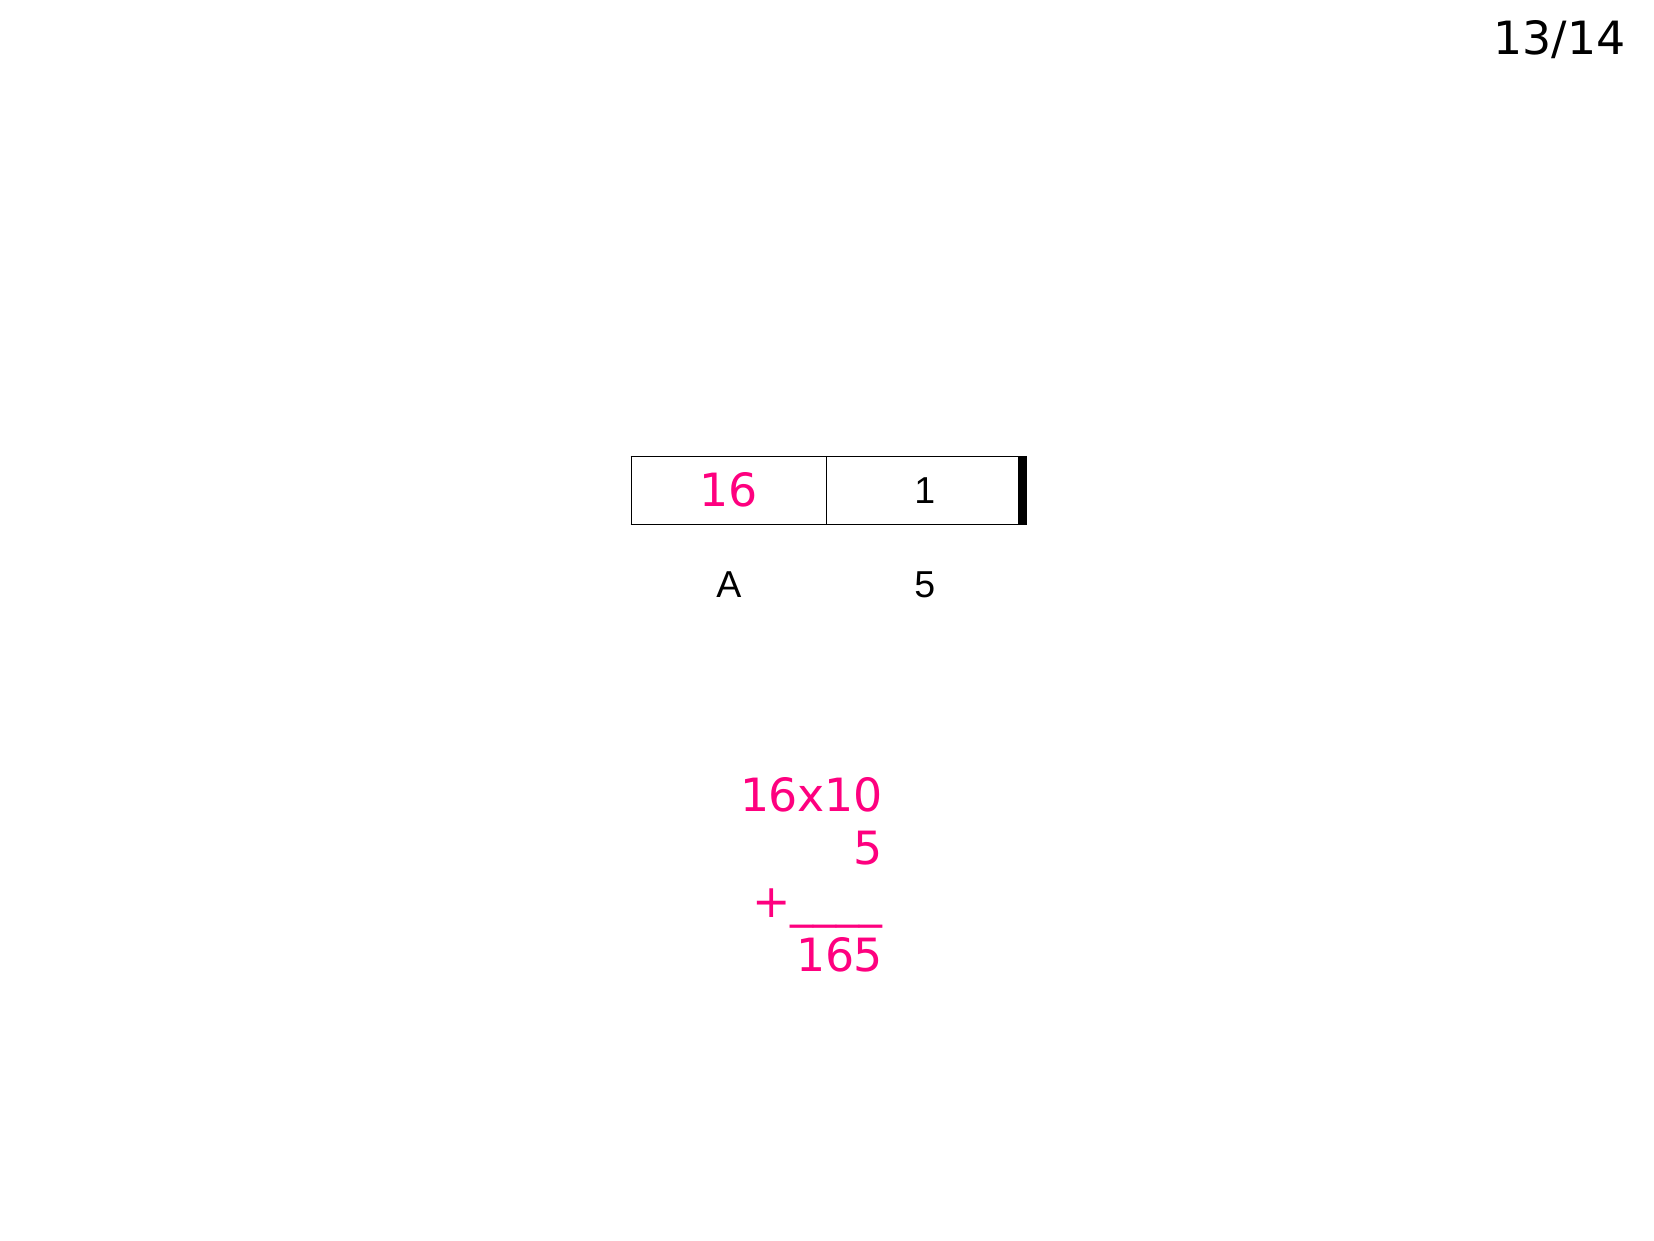

13
#
| 16 | 1 |
| --- | --- |
| A | 5 |
16x10
5
+____
165